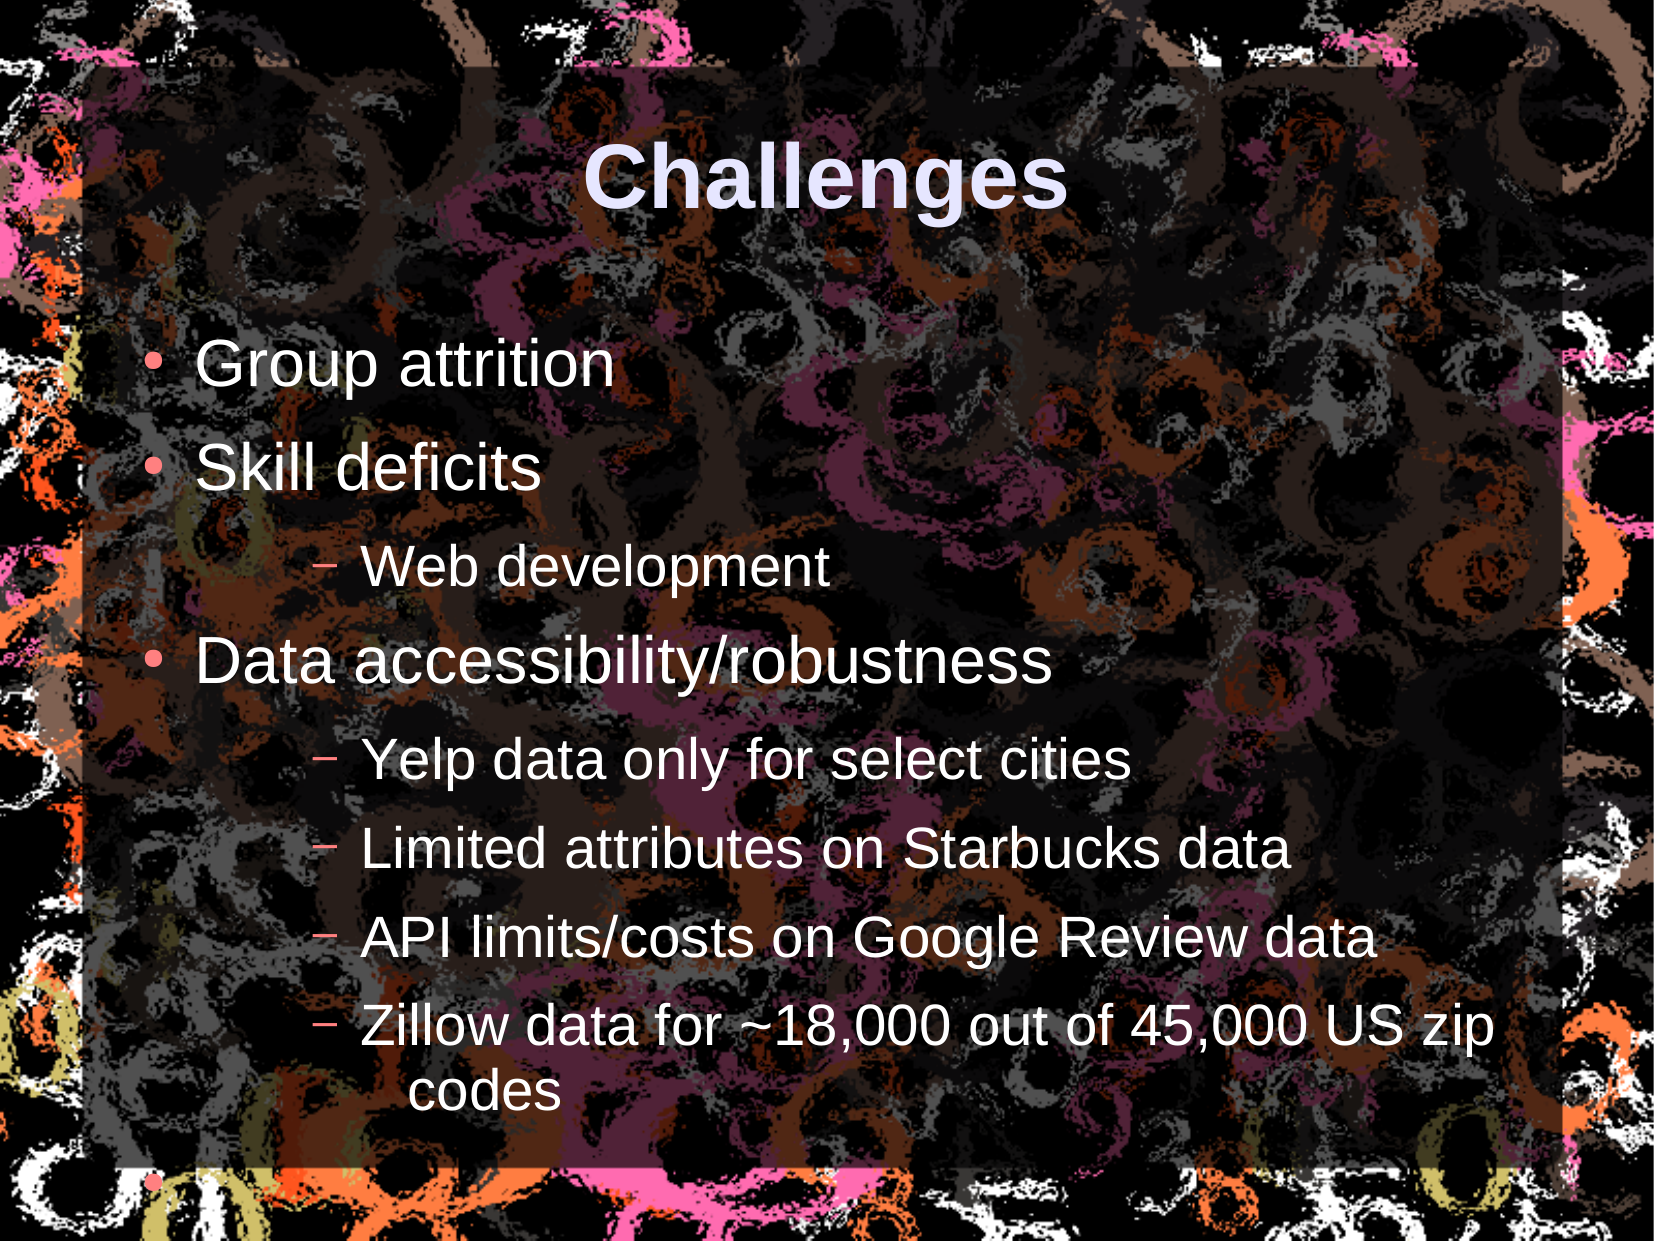

# Challenges
Group attrition
Skill deficits
Web development
Data accessibility/robustness
Yelp data only for select cities
Limited attributes on Starbucks data
API limits/costs on Google Review data
Zillow data for ~18,000 out of 45,000 US zip codes